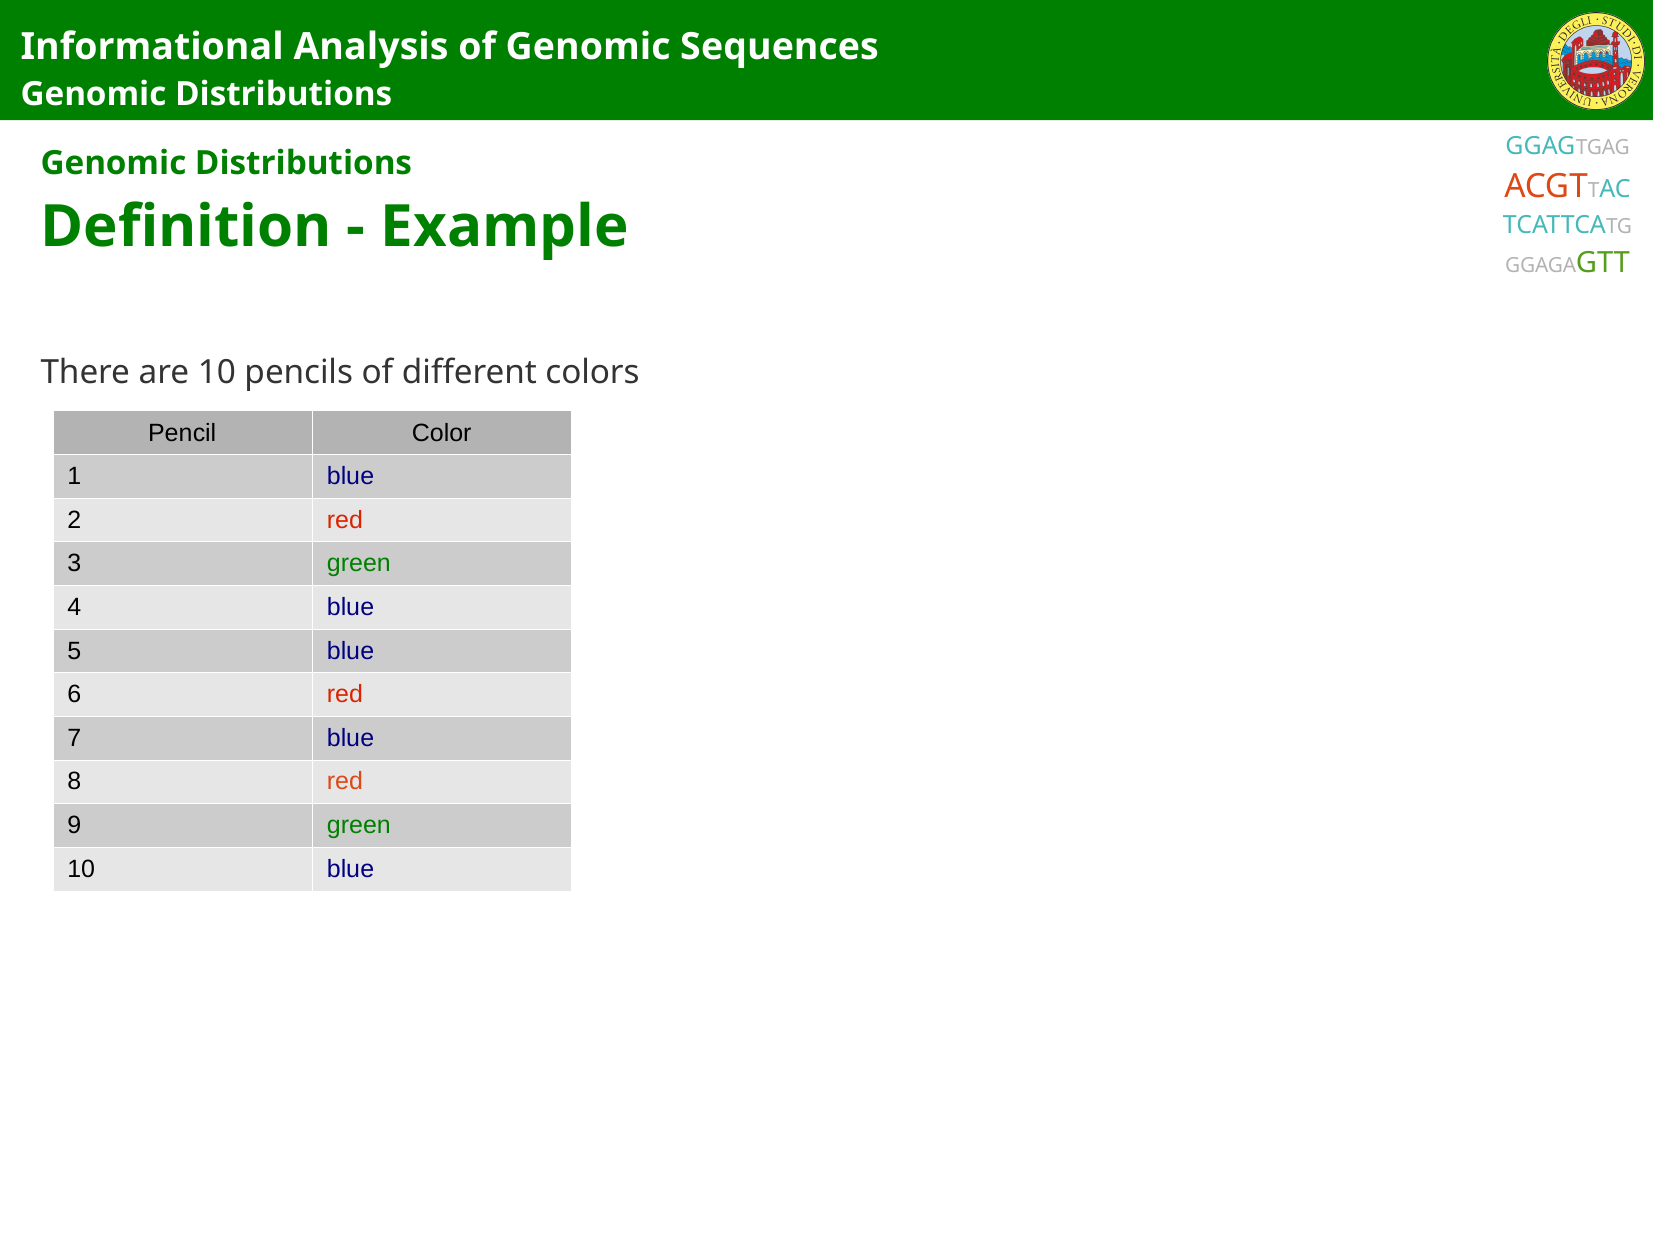

Informational Analysis of Genomic Sequences
Genomic Distributions
GGAGTGAGACGTTACTCATTCATGGGAGAGTT
Genomic Distributions
Definition - Example
There are 10 pencils of different colors
| Pencil | Color |
| --- | --- |
| 1 | blue |
| 2 | red |
| 3 | green |
| 4 | blue |
| 5 | blue |
| 6 | red |
| 7 | blue |
| 8 | red |
| 9 | green |
| 10 | blue |